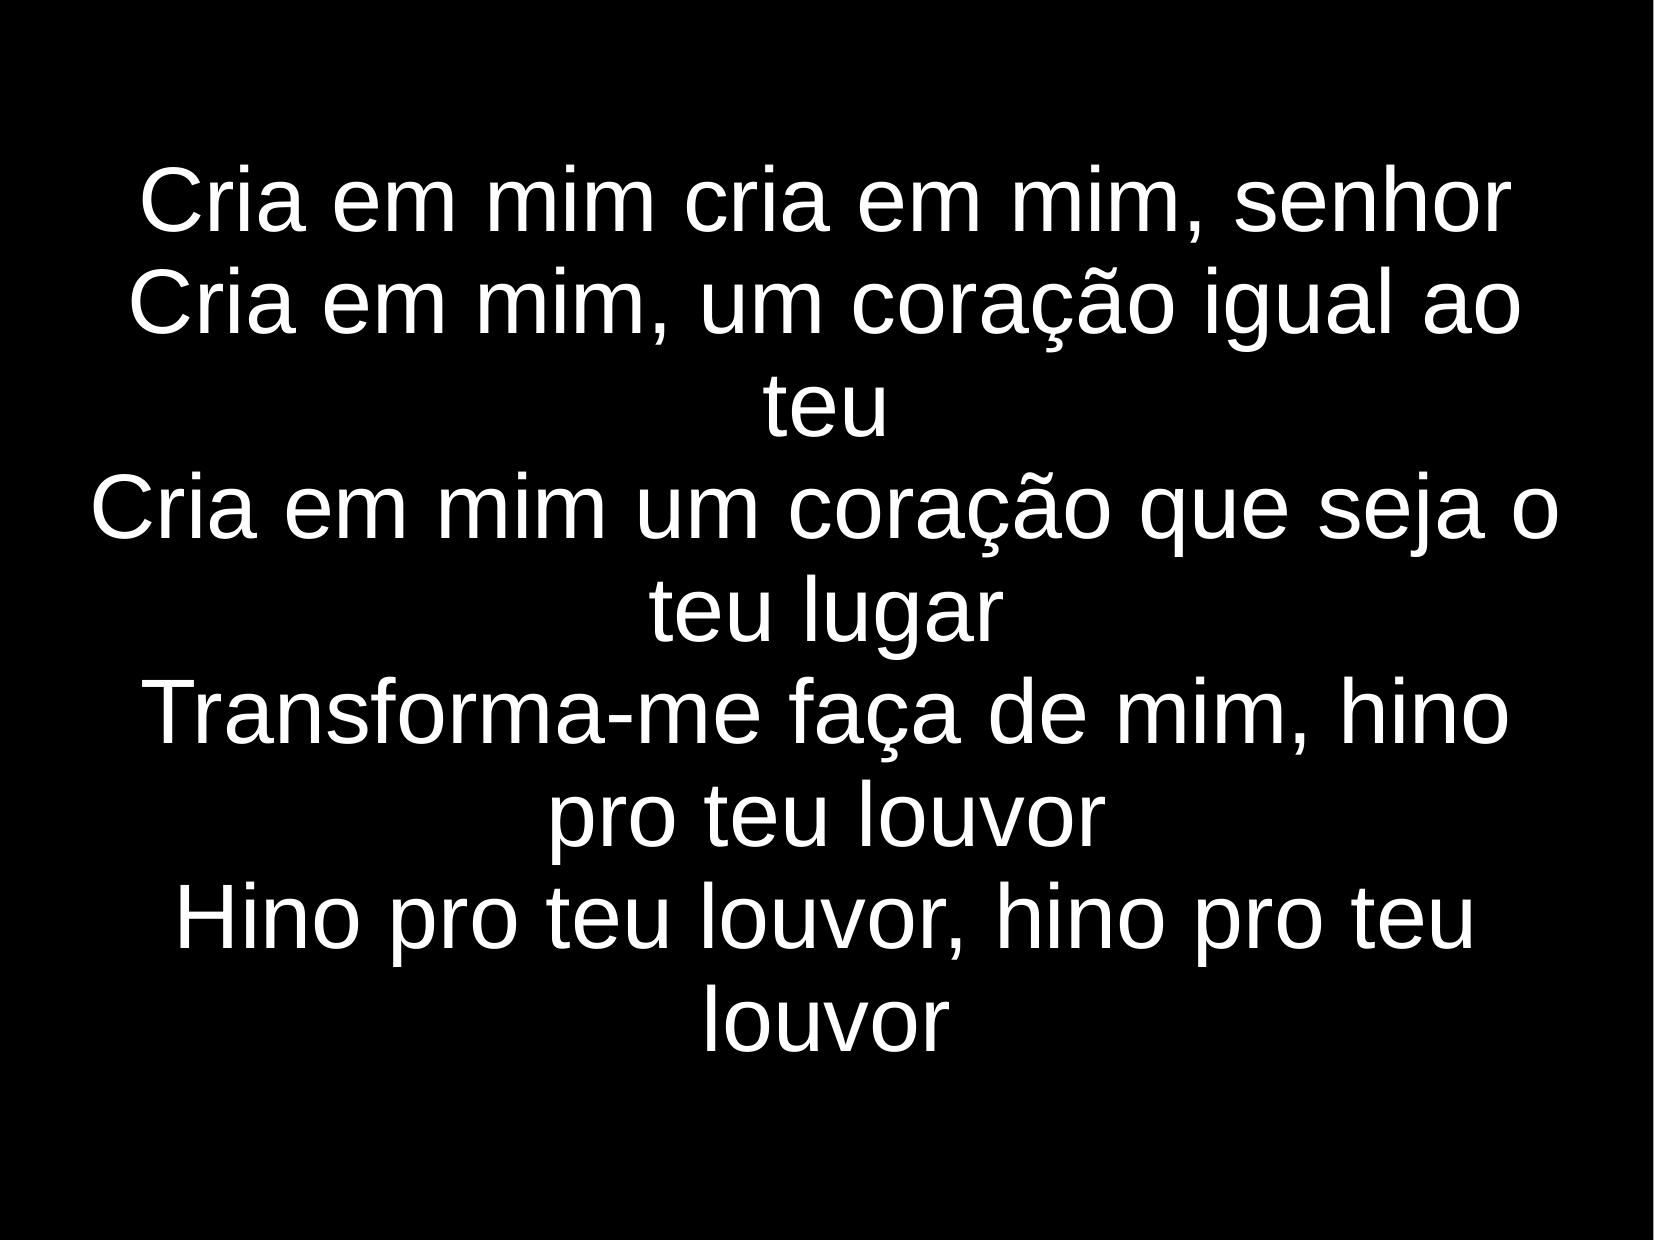

# Cria em mim cria em mim, senhor
Cria em mim, um coração igual ao teu
Cria em mim um coração que seja o teu lugar
Transforma-me faça de mim, hino pro teu louvor
Hino pro teu louvor, hino pro teu louvor